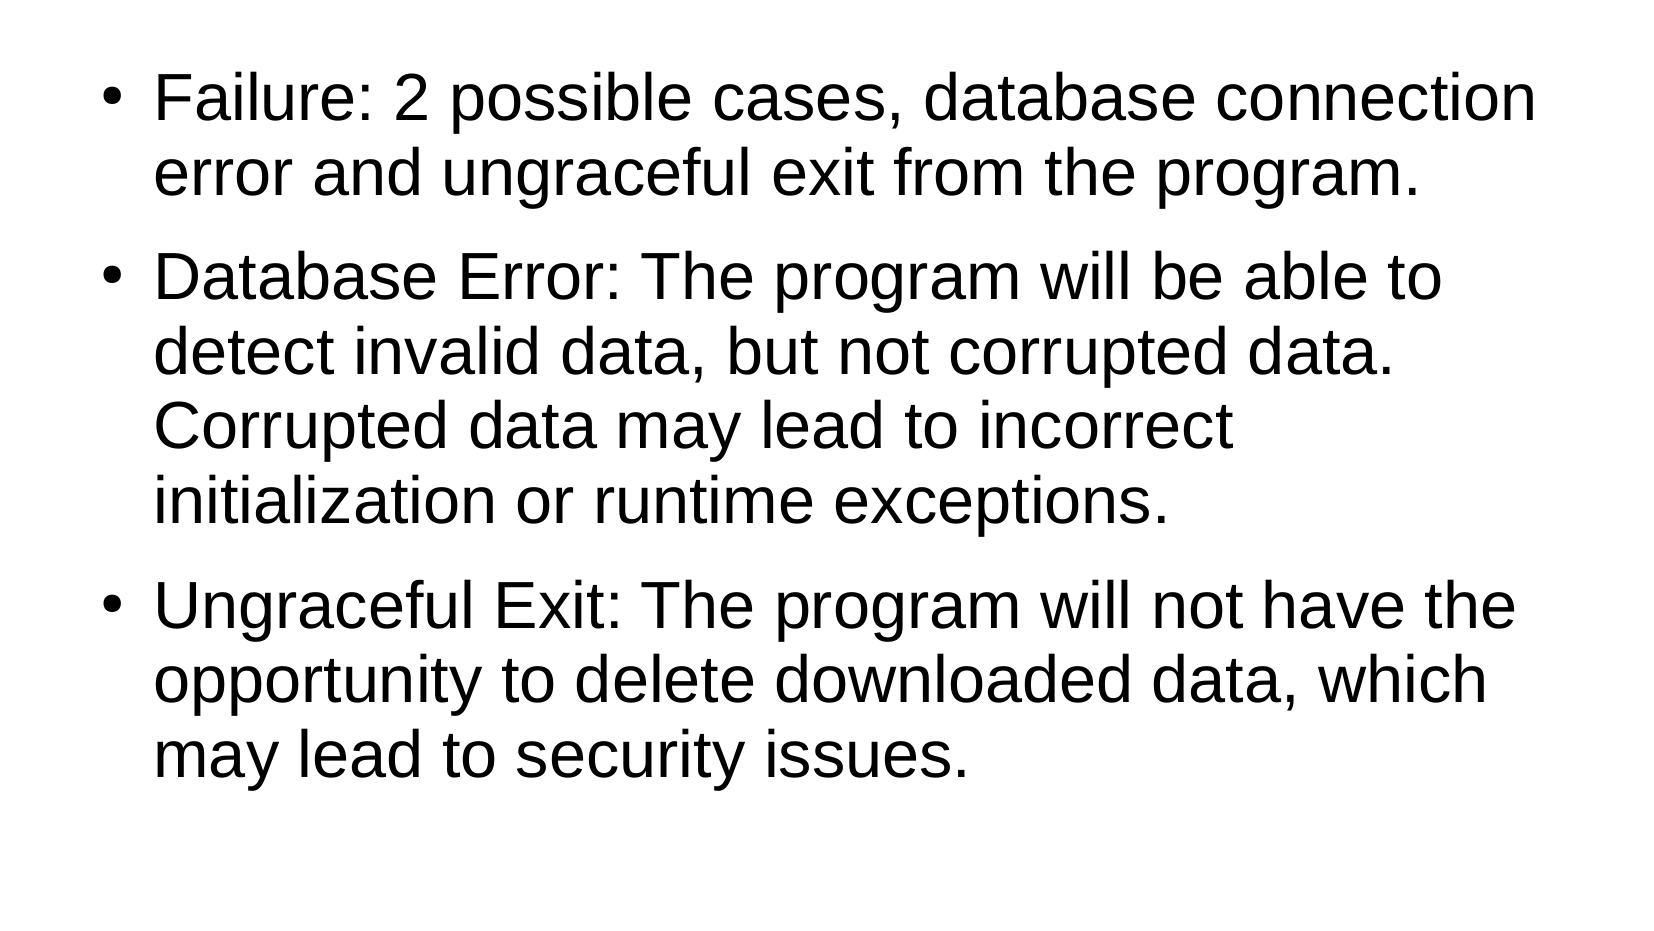

# Failure: 2 possible cases, database connection error and ungraceful exit from the program.
Database Error: The program will be able to detect invalid data, but not corrupted data. Corrupted data may lead to incorrect initialization or runtime exceptions.
Ungraceful Exit: The program will not have the opportunity to delete downloaded data, which may lead to security issues.